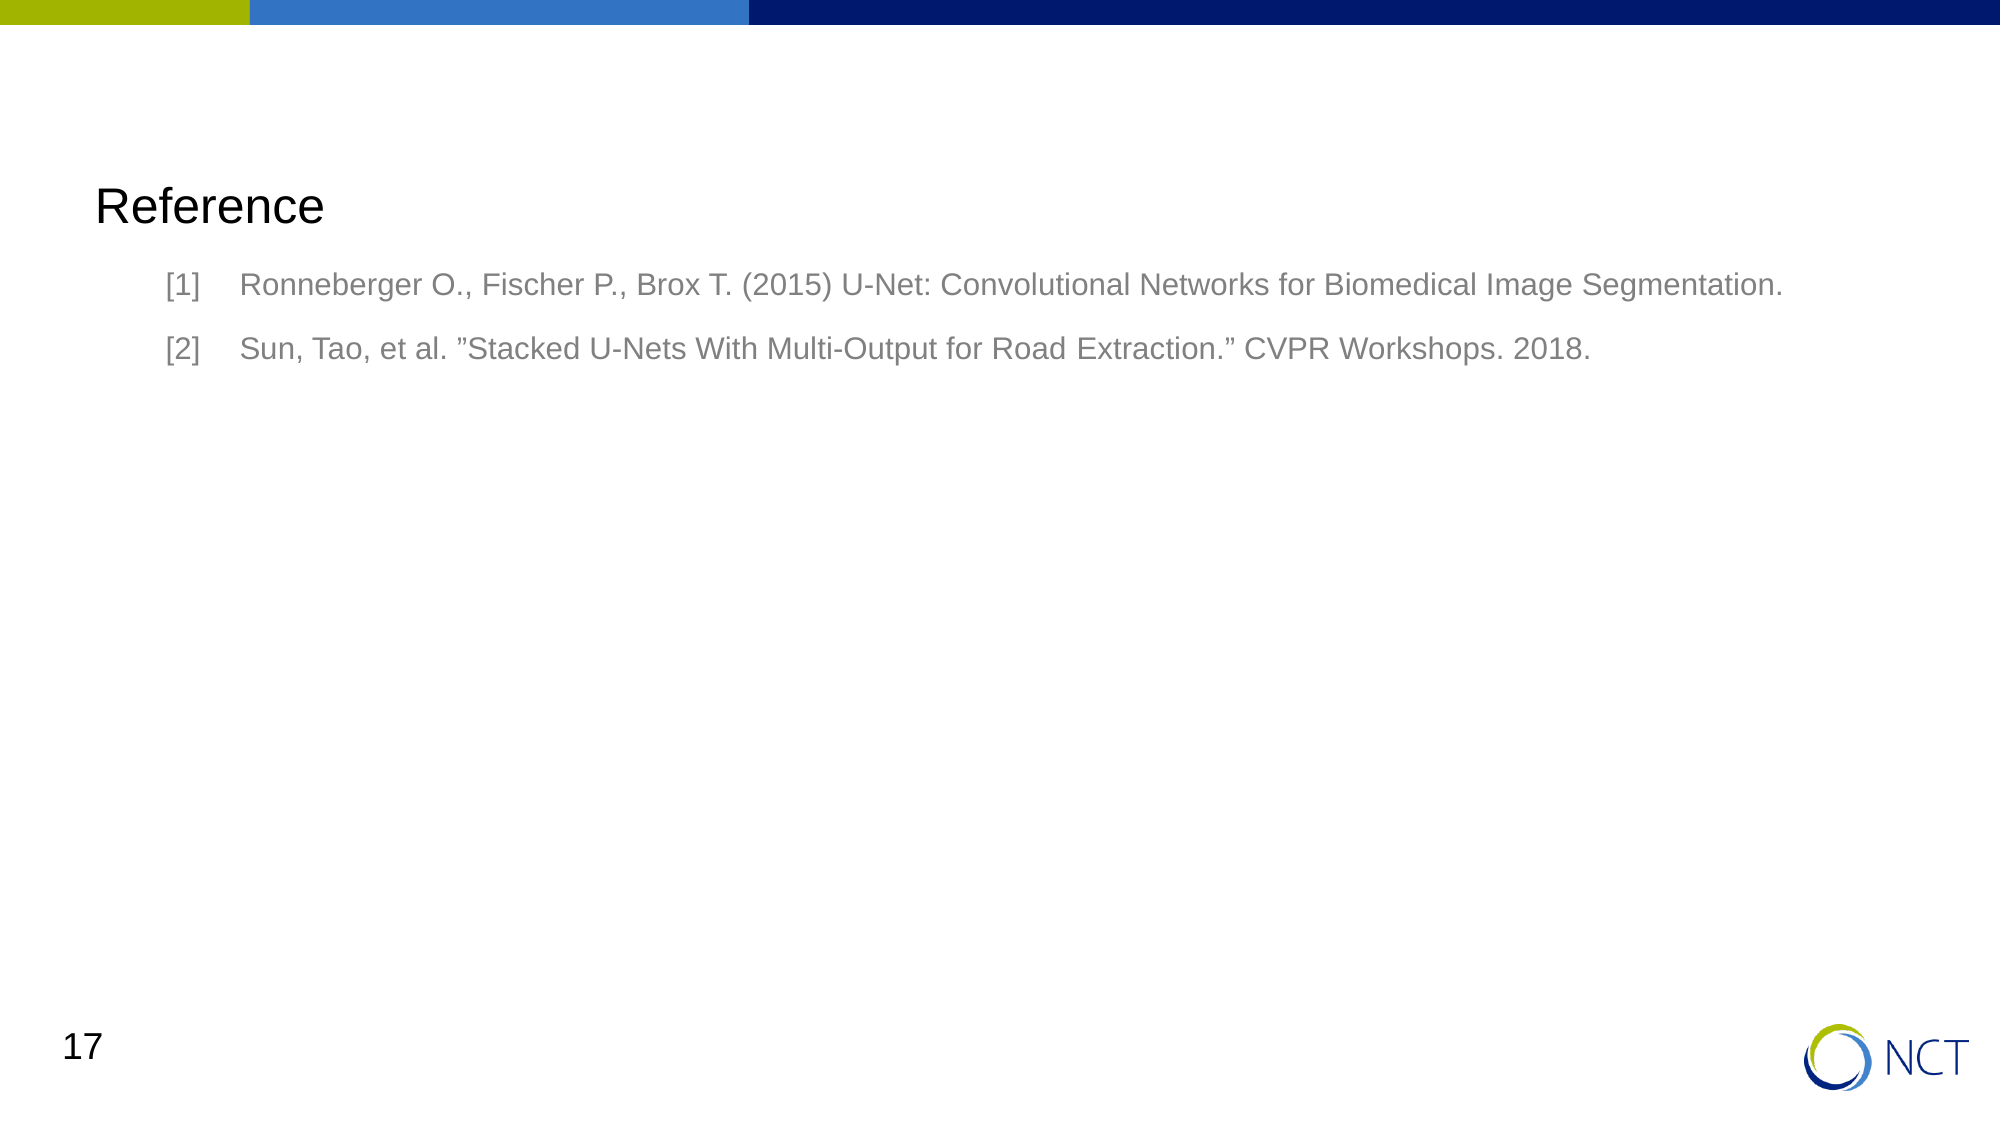

# Reference
[1]	Ronneberger O., Fischer P., Brox T. (2015) U-Net: Convolutional Networks for Biomedical Image Segmentation.
[2]	Sun, Tao, et al. ”Stacked U-Nets With Multi-Output for Road Extraction.” CVPR Workshops. 2018.